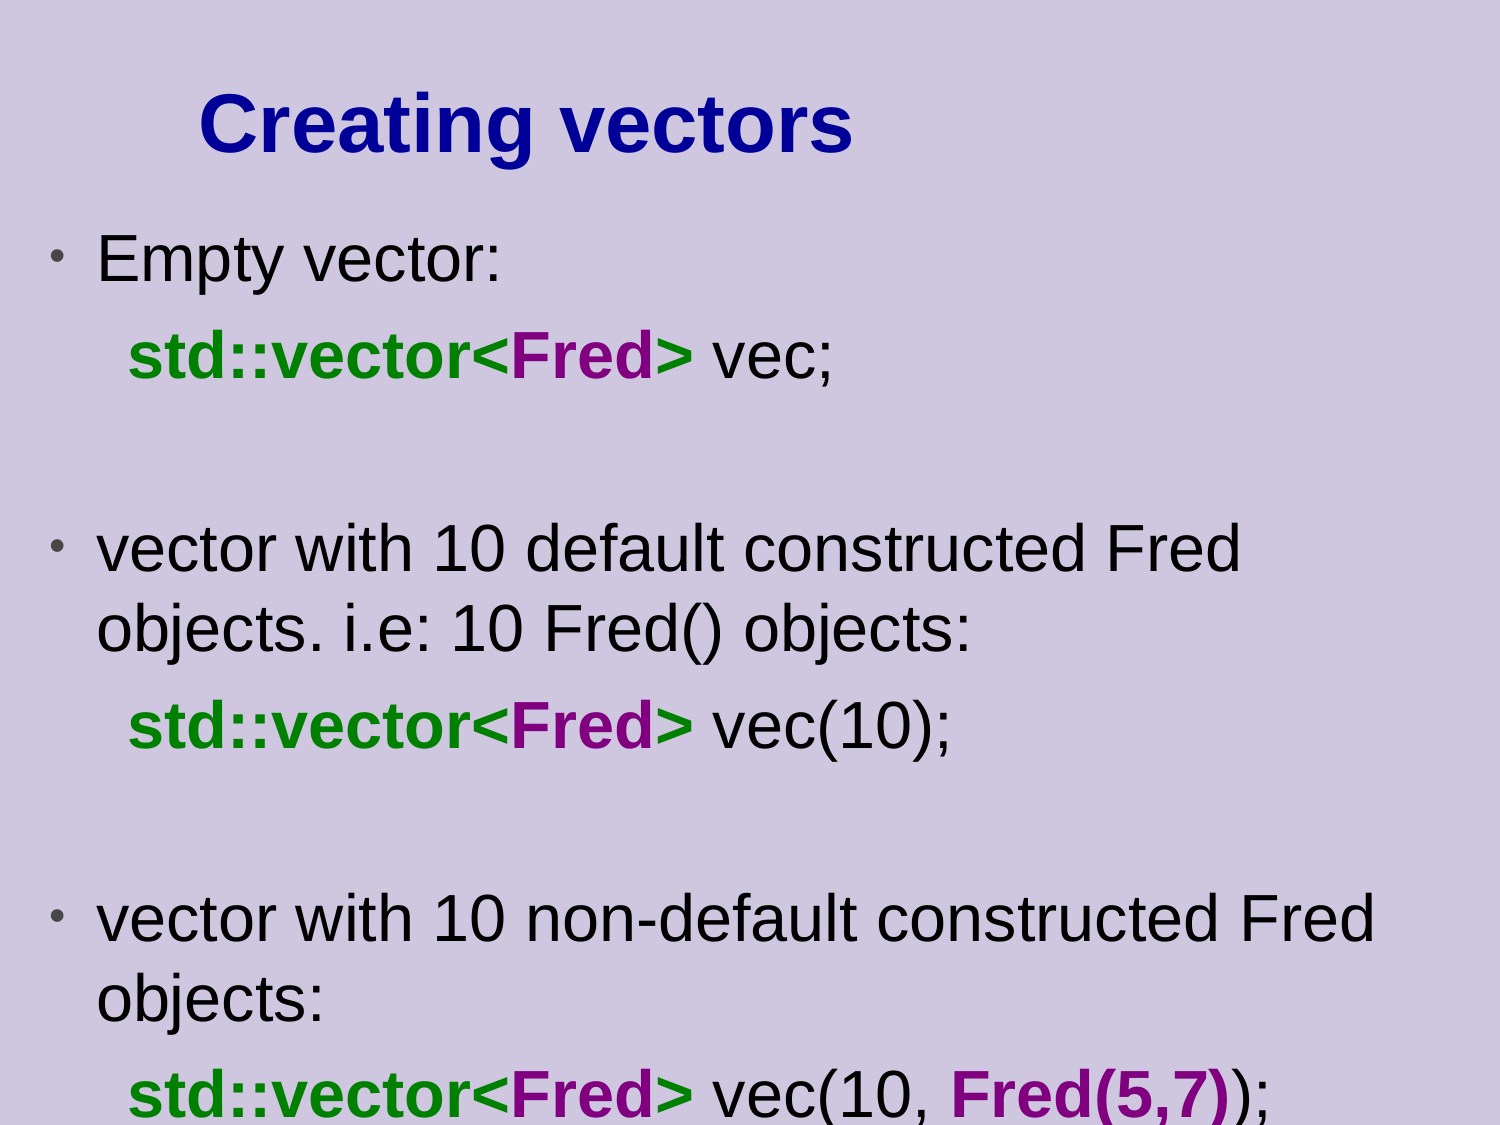

# Creating vectors
Empty vector:
std::vector<Fred> vec;
vector with 10 default constructed Fred objects. i.e: 10 Fred() objects:
std::vector<Fred> vec(10);
vector with 10 non-default constructed Fred objects:
std::vector<Fred> vec(10, Fred(5,7));